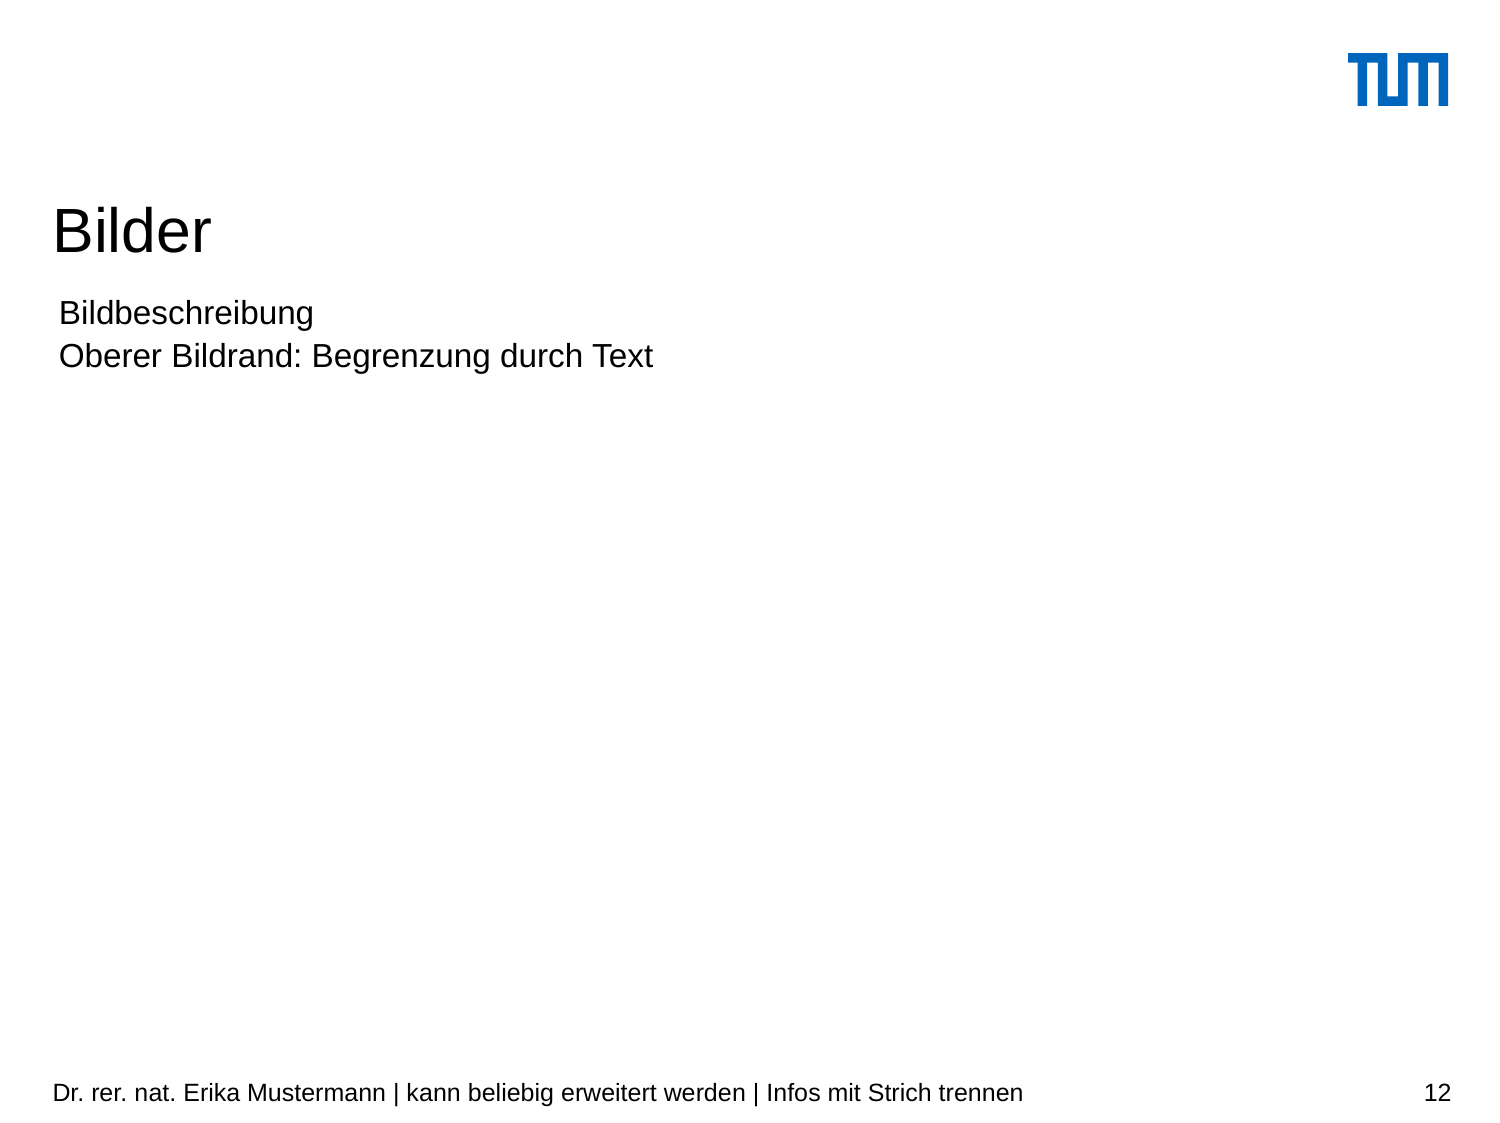

# Bilder
Bildbeschreibung
Oberer Bildrand: Begrenzung durch Text
Dr. rer. nat. Erika Mustermann | kann beliebig erweitert werden | Infos mit Strich trennen
12